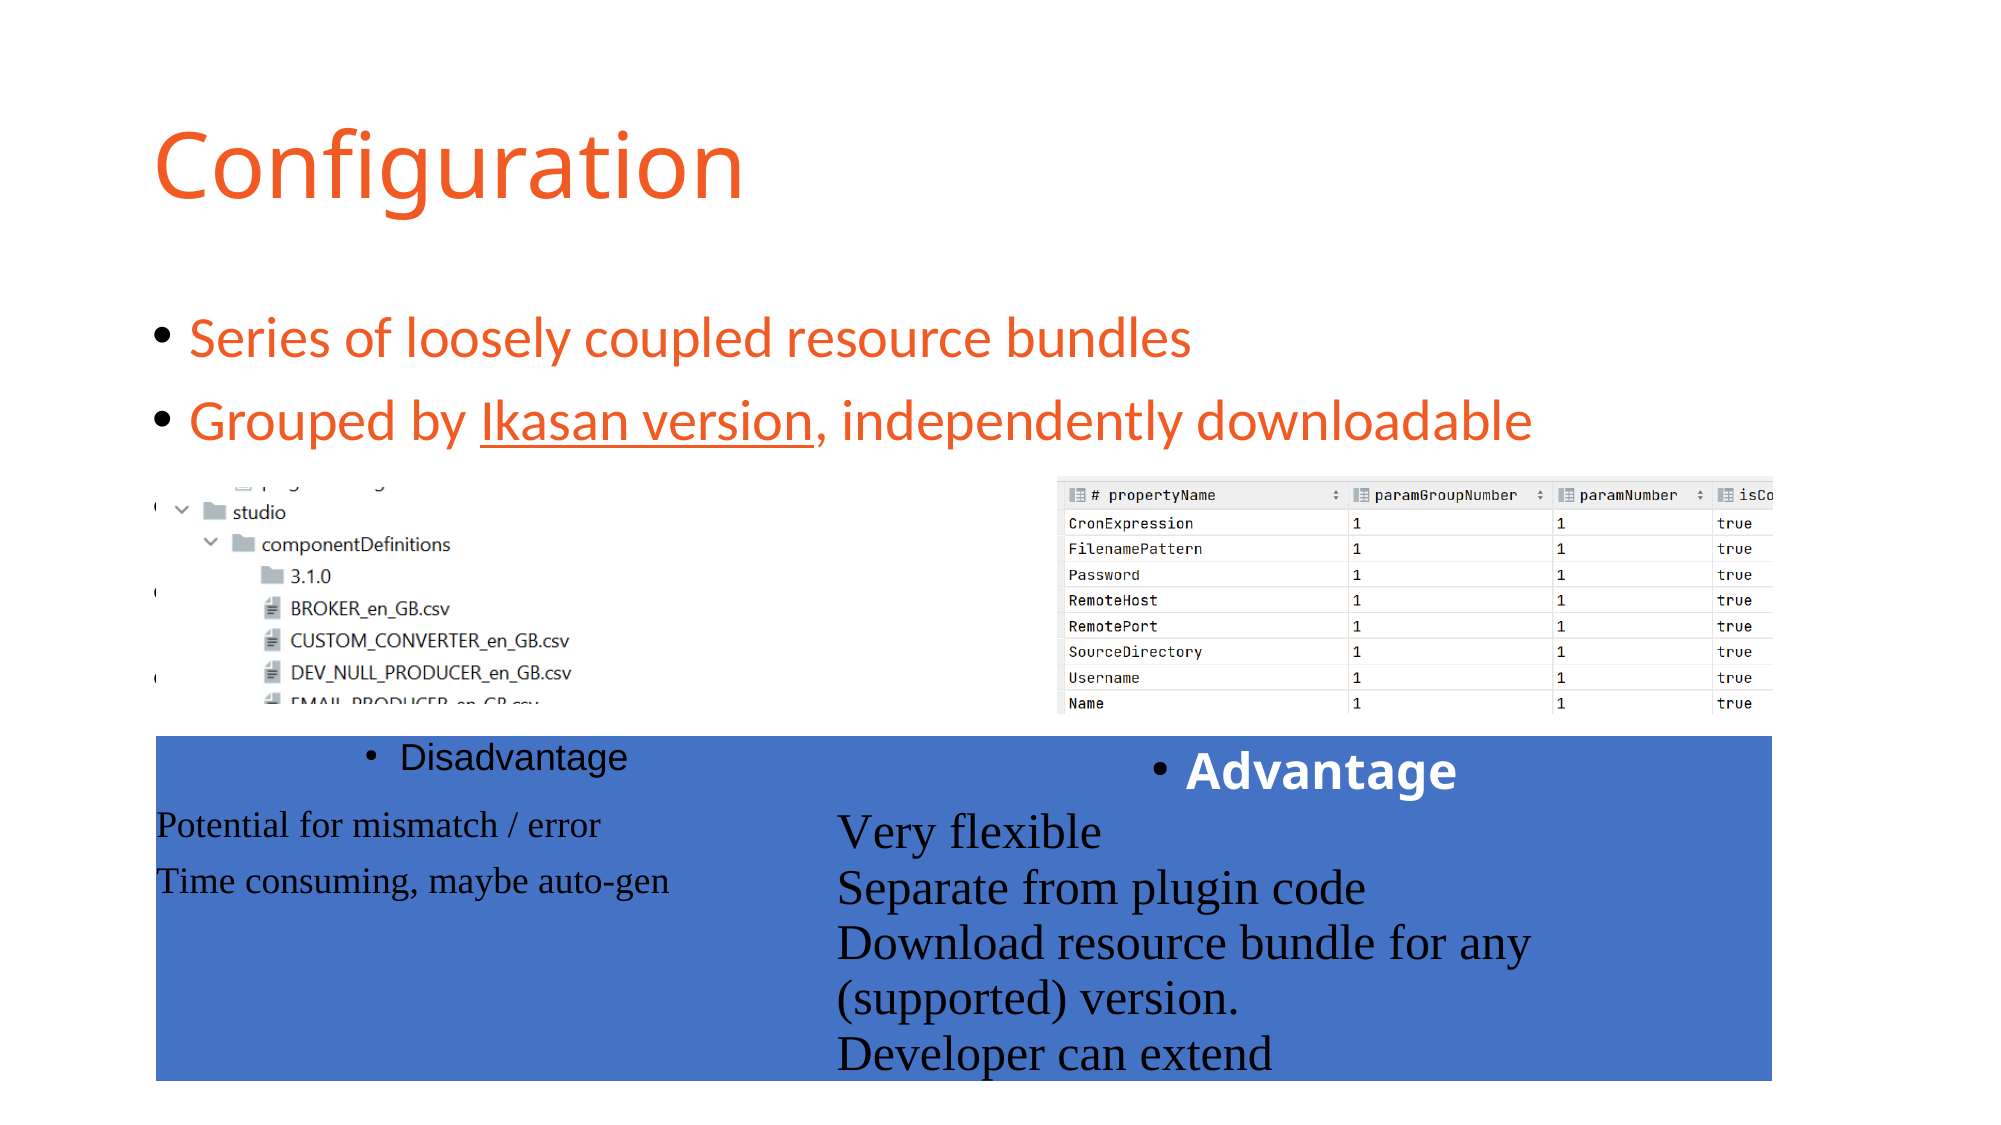

# Configuration
Series of loosely coupled resource bundles
Grouped by Ikasan version, independently downloadable
| Disadvantage | Advantage |
| --- | --- |
| Potential for mismatch / error | Very flexible |
| Time consuming, maybe auto-gen | Separate from plugin code |
| | Download resource bundle for any (supported) version. |
| | Developer can extend |